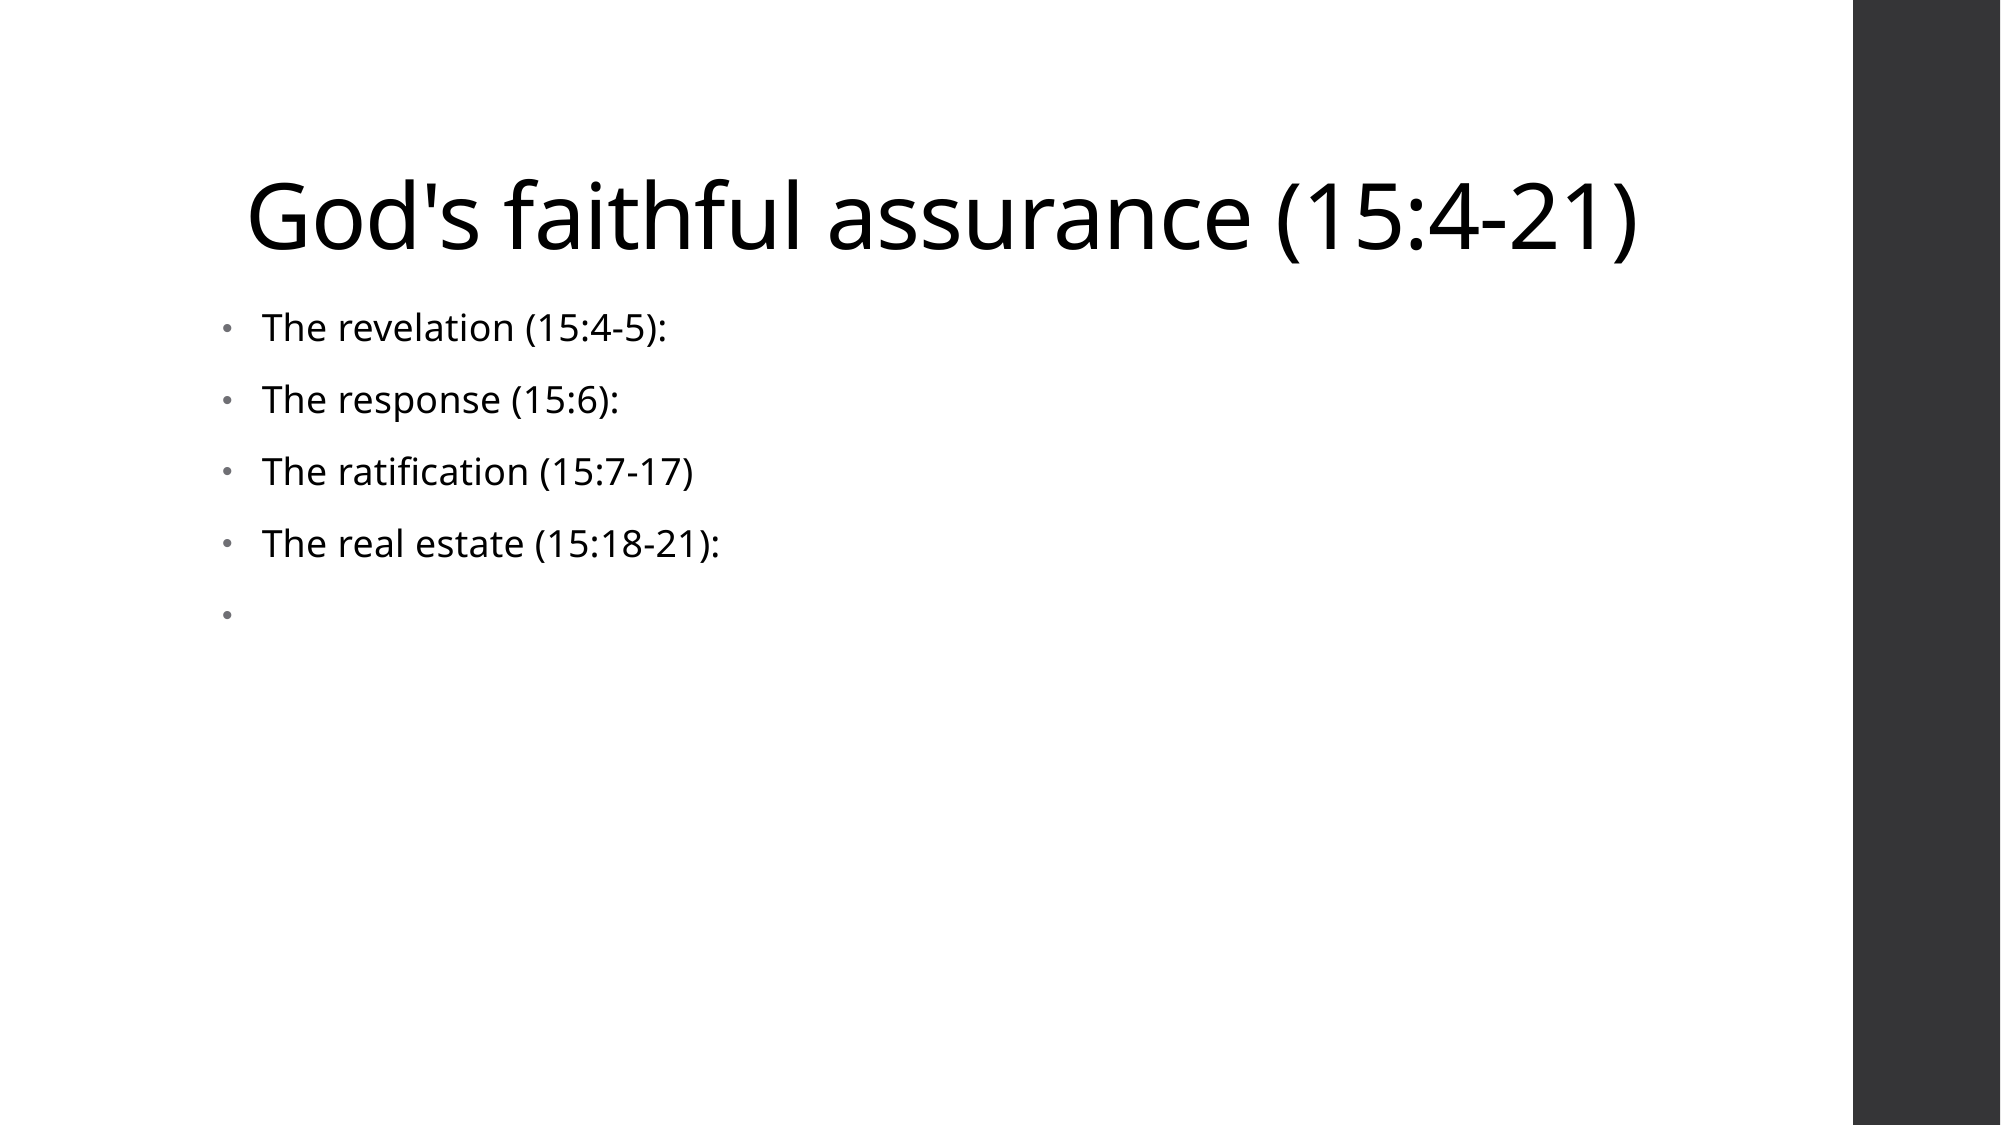

# God's faithful assurance (15:4-21)
 The revelation (15:4-5):
 The response (15:6):
 The ratification (15:7-17)
 The real estate (15:18-21):